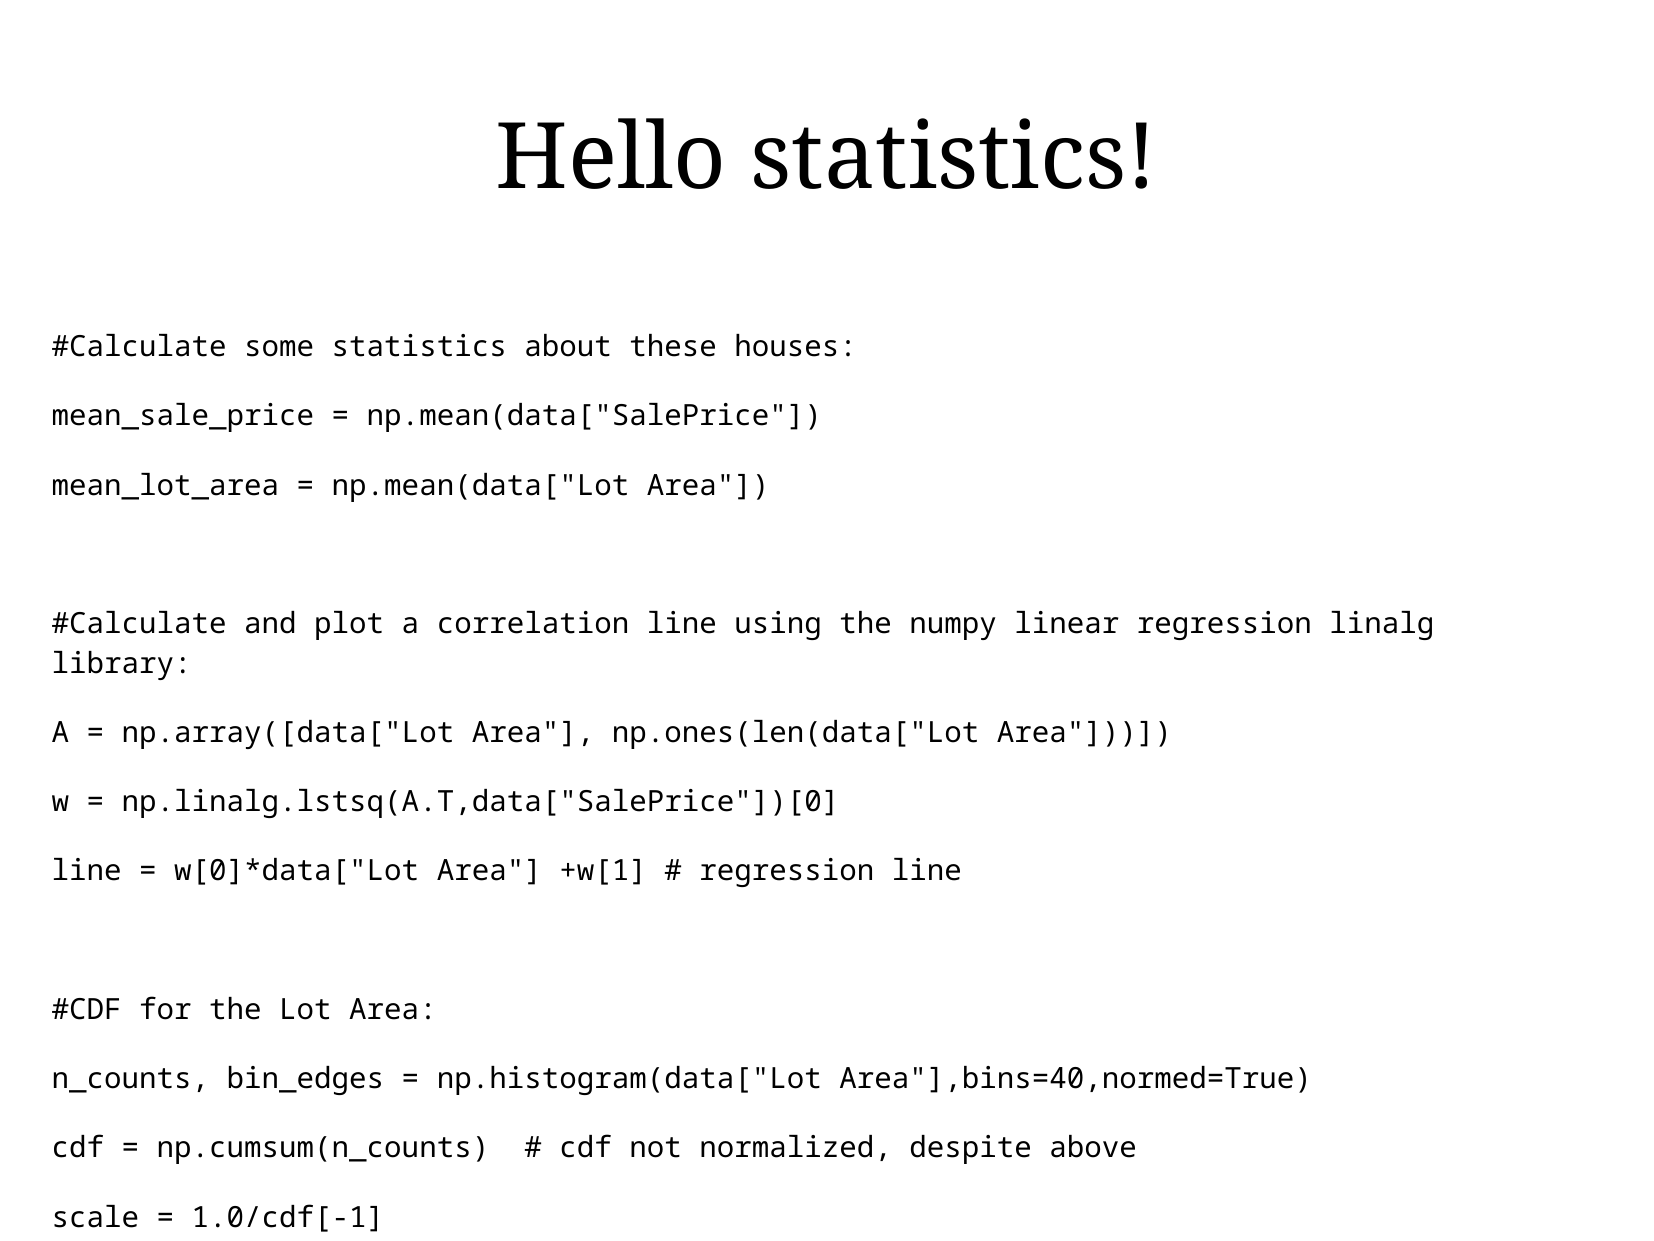

# Hello statistics!
#Calculate some statistics about these houses:
mean_sale_price = np.mean(data["SalePrice"])
mean_lot_area = np.mean(data["Lot Area"])
#Calculate and plot a correlation line using the numpy linear regression linalg library:
A = np.array([data["Lot Area"], np.ones(len(data["Lot Area"]))])
w = np.linalg.lstsq(A.T,data["SalePrice"])[0]
line = w[0]*data["Lot Area"] +w[1] # regression line
#CDF for the Lot Area:
n_counts, bin_edges = np.histogram(data["Lot Area"],bins=40,normed=True)
cdf = np.cumsum(n_counts) # cdf not normalized, despite above
scale = 1.0/cdf[-1]
ncdf = scale * cdf